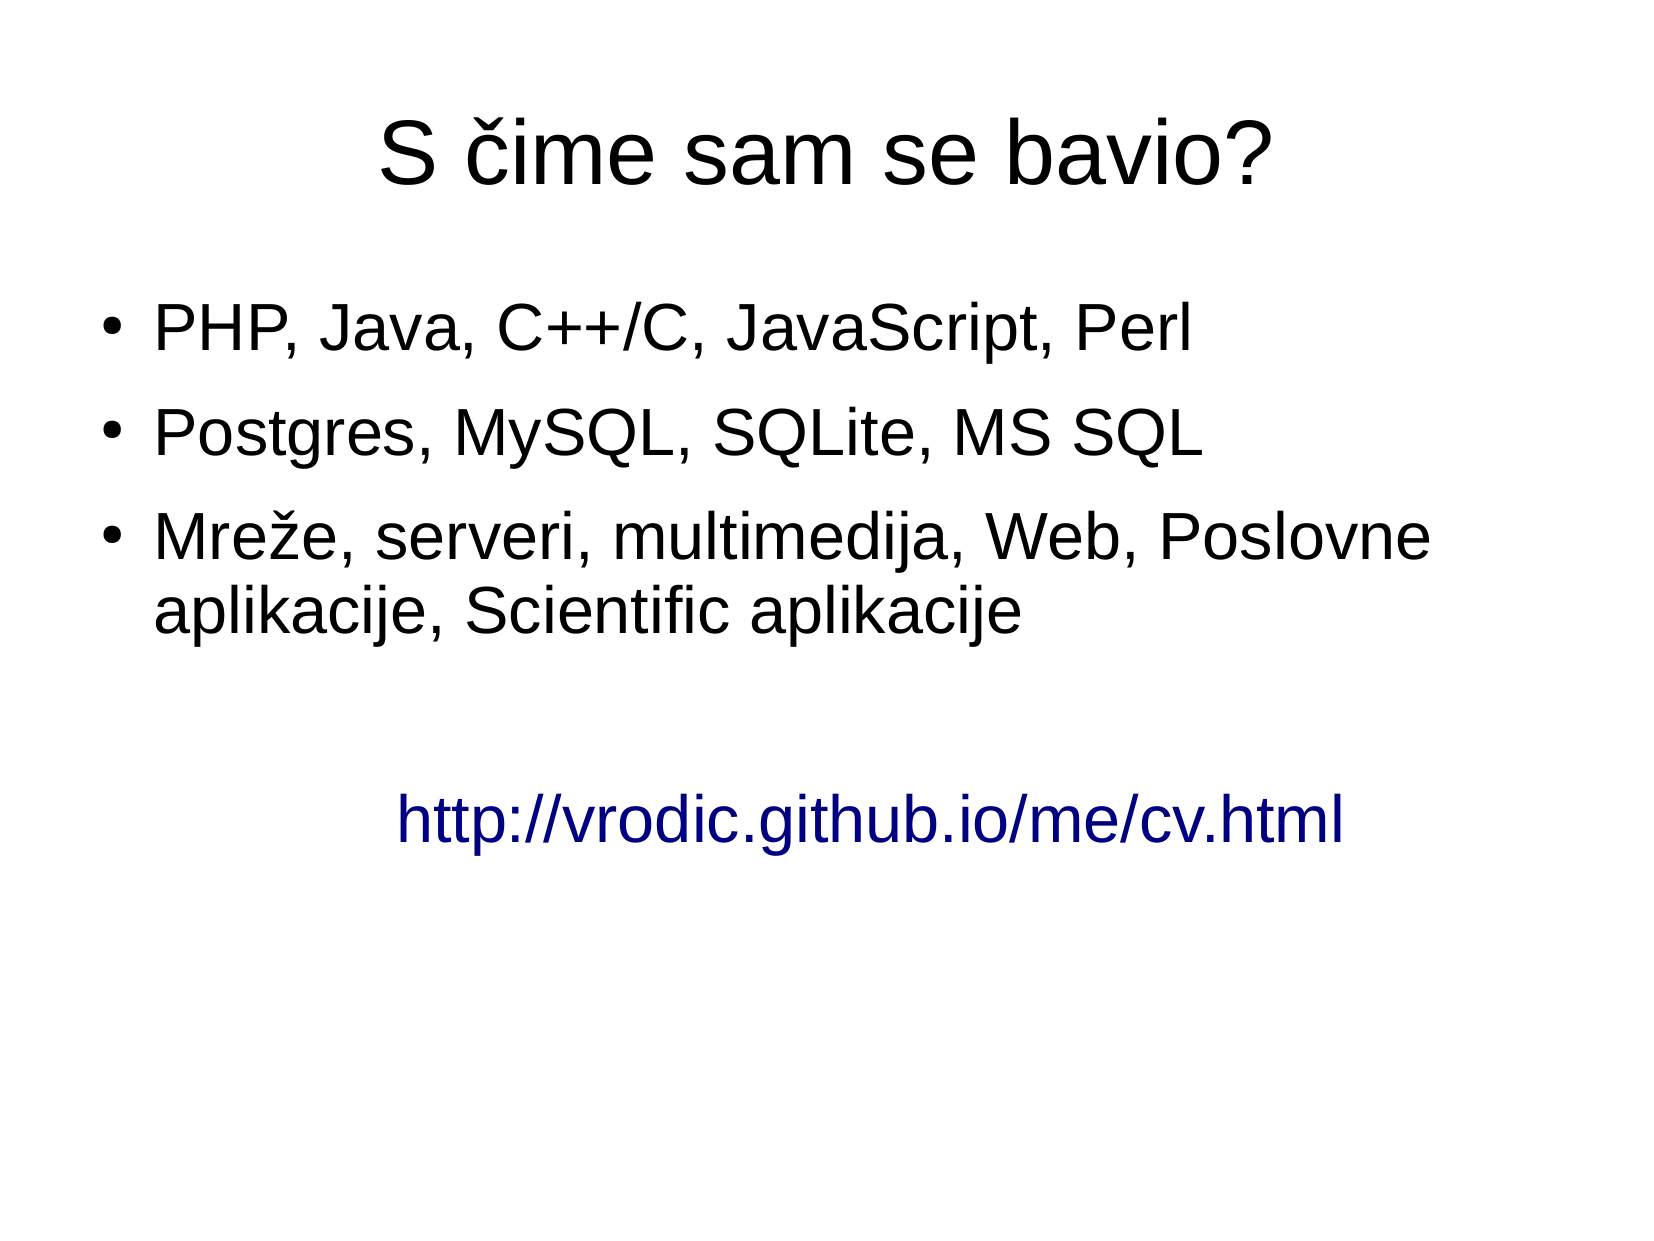

# S čime sam se bavio?
PHP, Java, C++/C, JavaScript, Perl
Postgres, MySQL, SQLite, MS SQL
Mreže, serveri, multimedija, Web, Poslovne aplikacije, Scientific aplikacije
 http://vrodic.github.io/me/cv.html